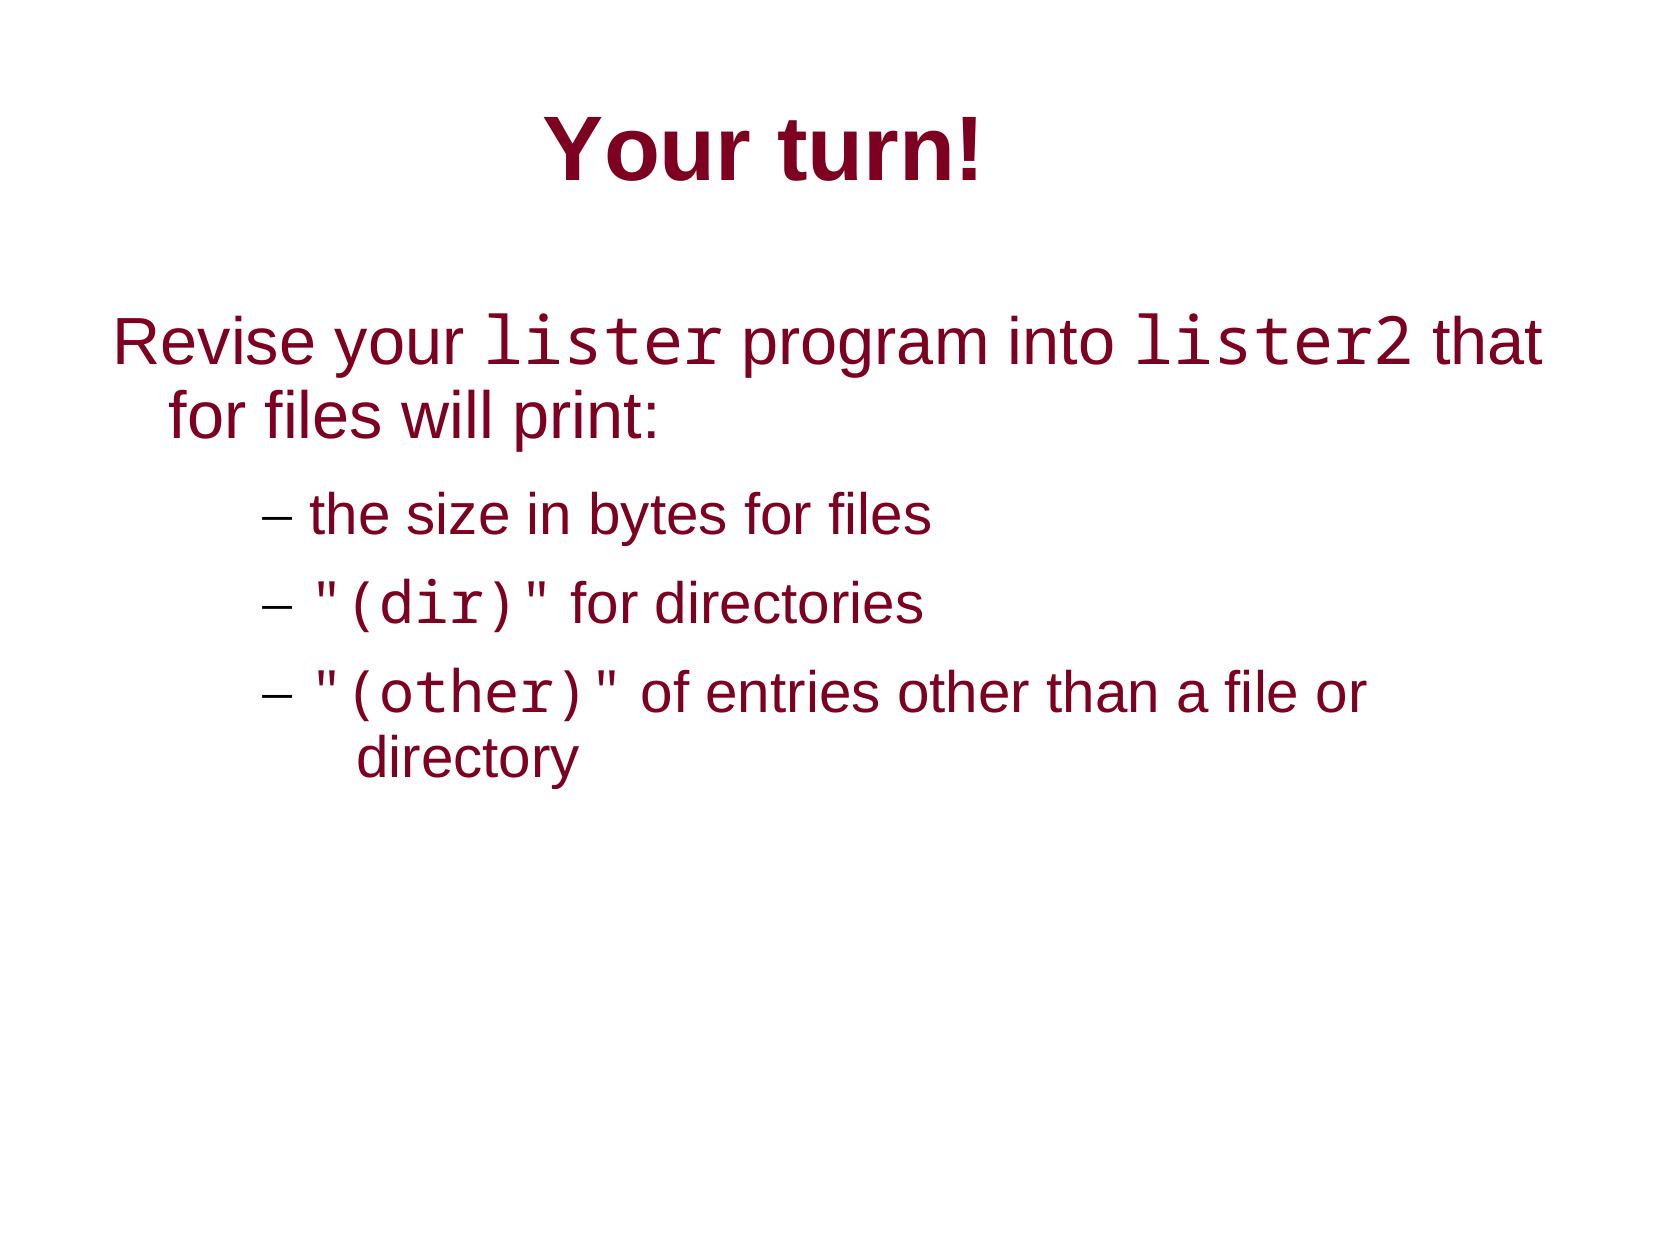

# Your turn!
Revise your lister program into lister2 that for files will print:
the size in bytes for files
"(dir)" for directories
"(other)" of entries other than a file or directory